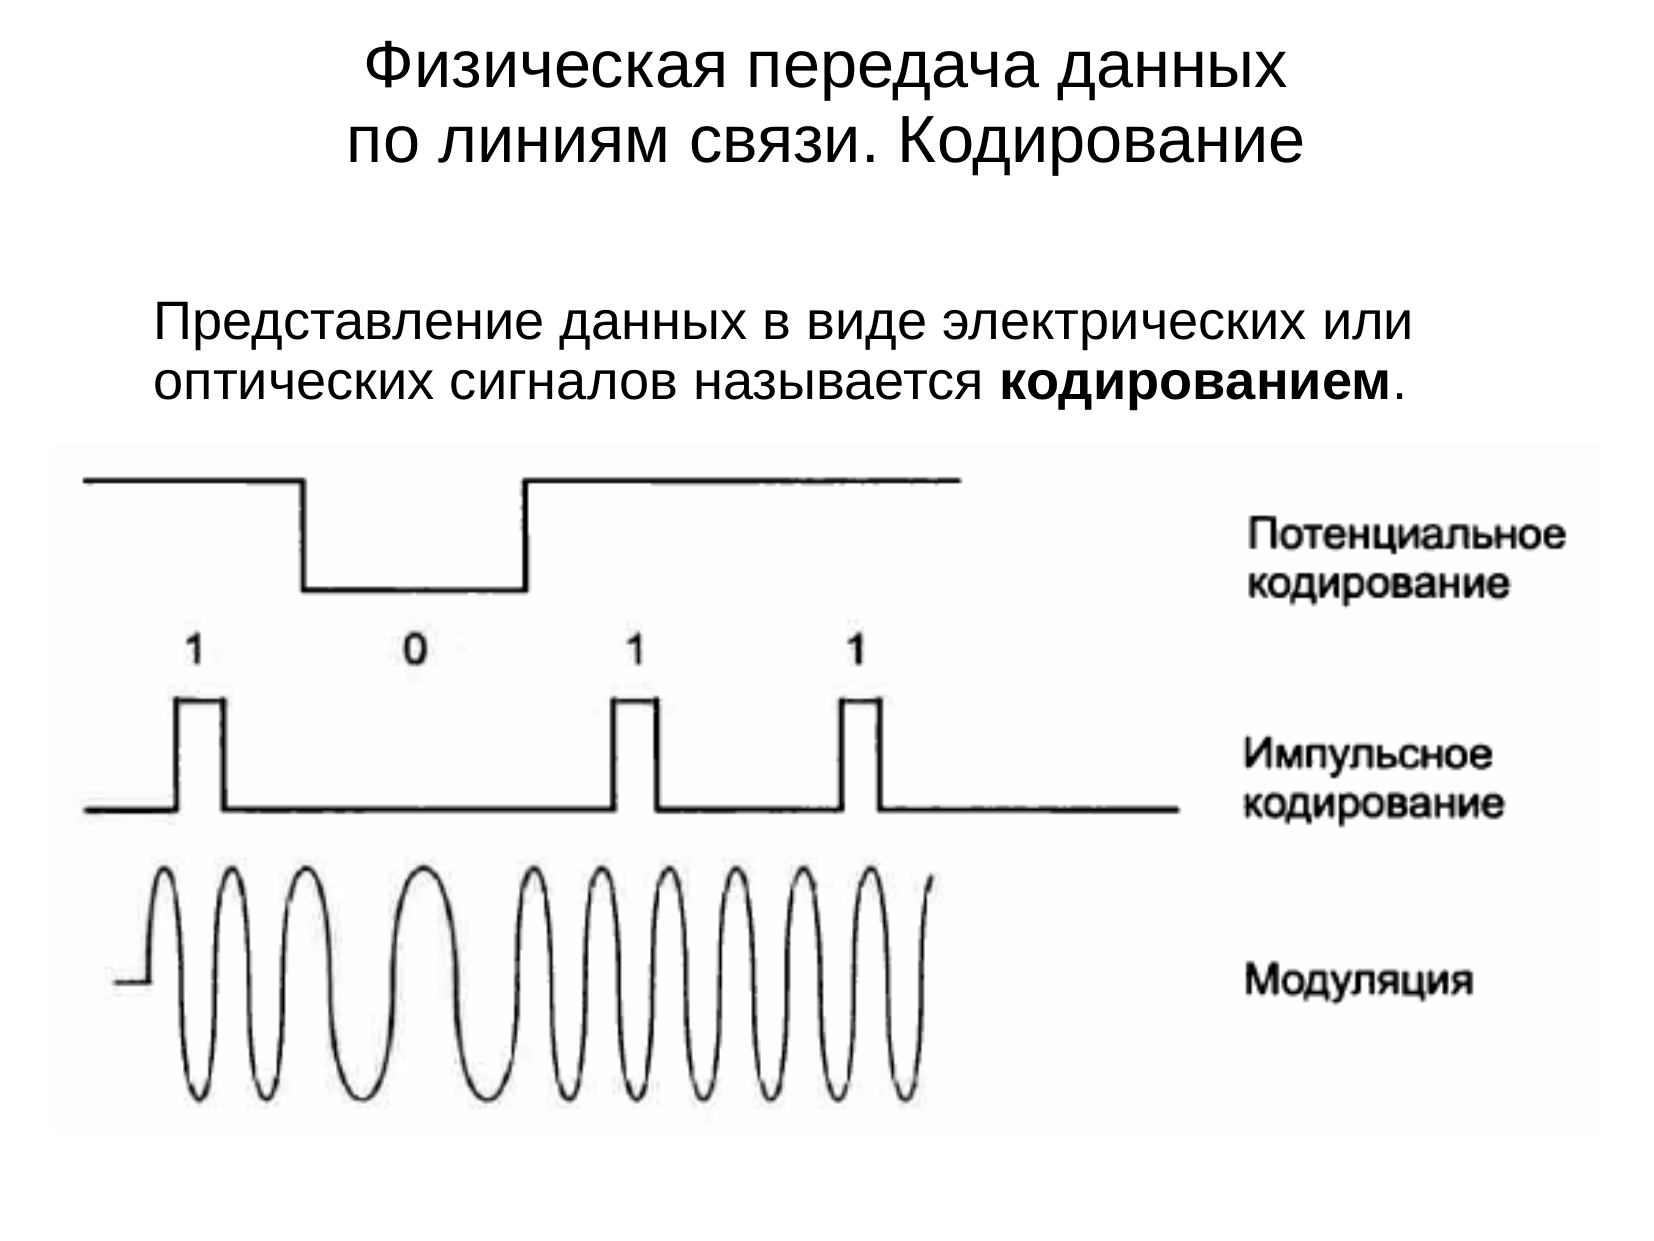

# Физическая передача данных по линиям связи. Кодирование
Представление данных в виде электрических или оптических сигналов называется кодирова­нием.